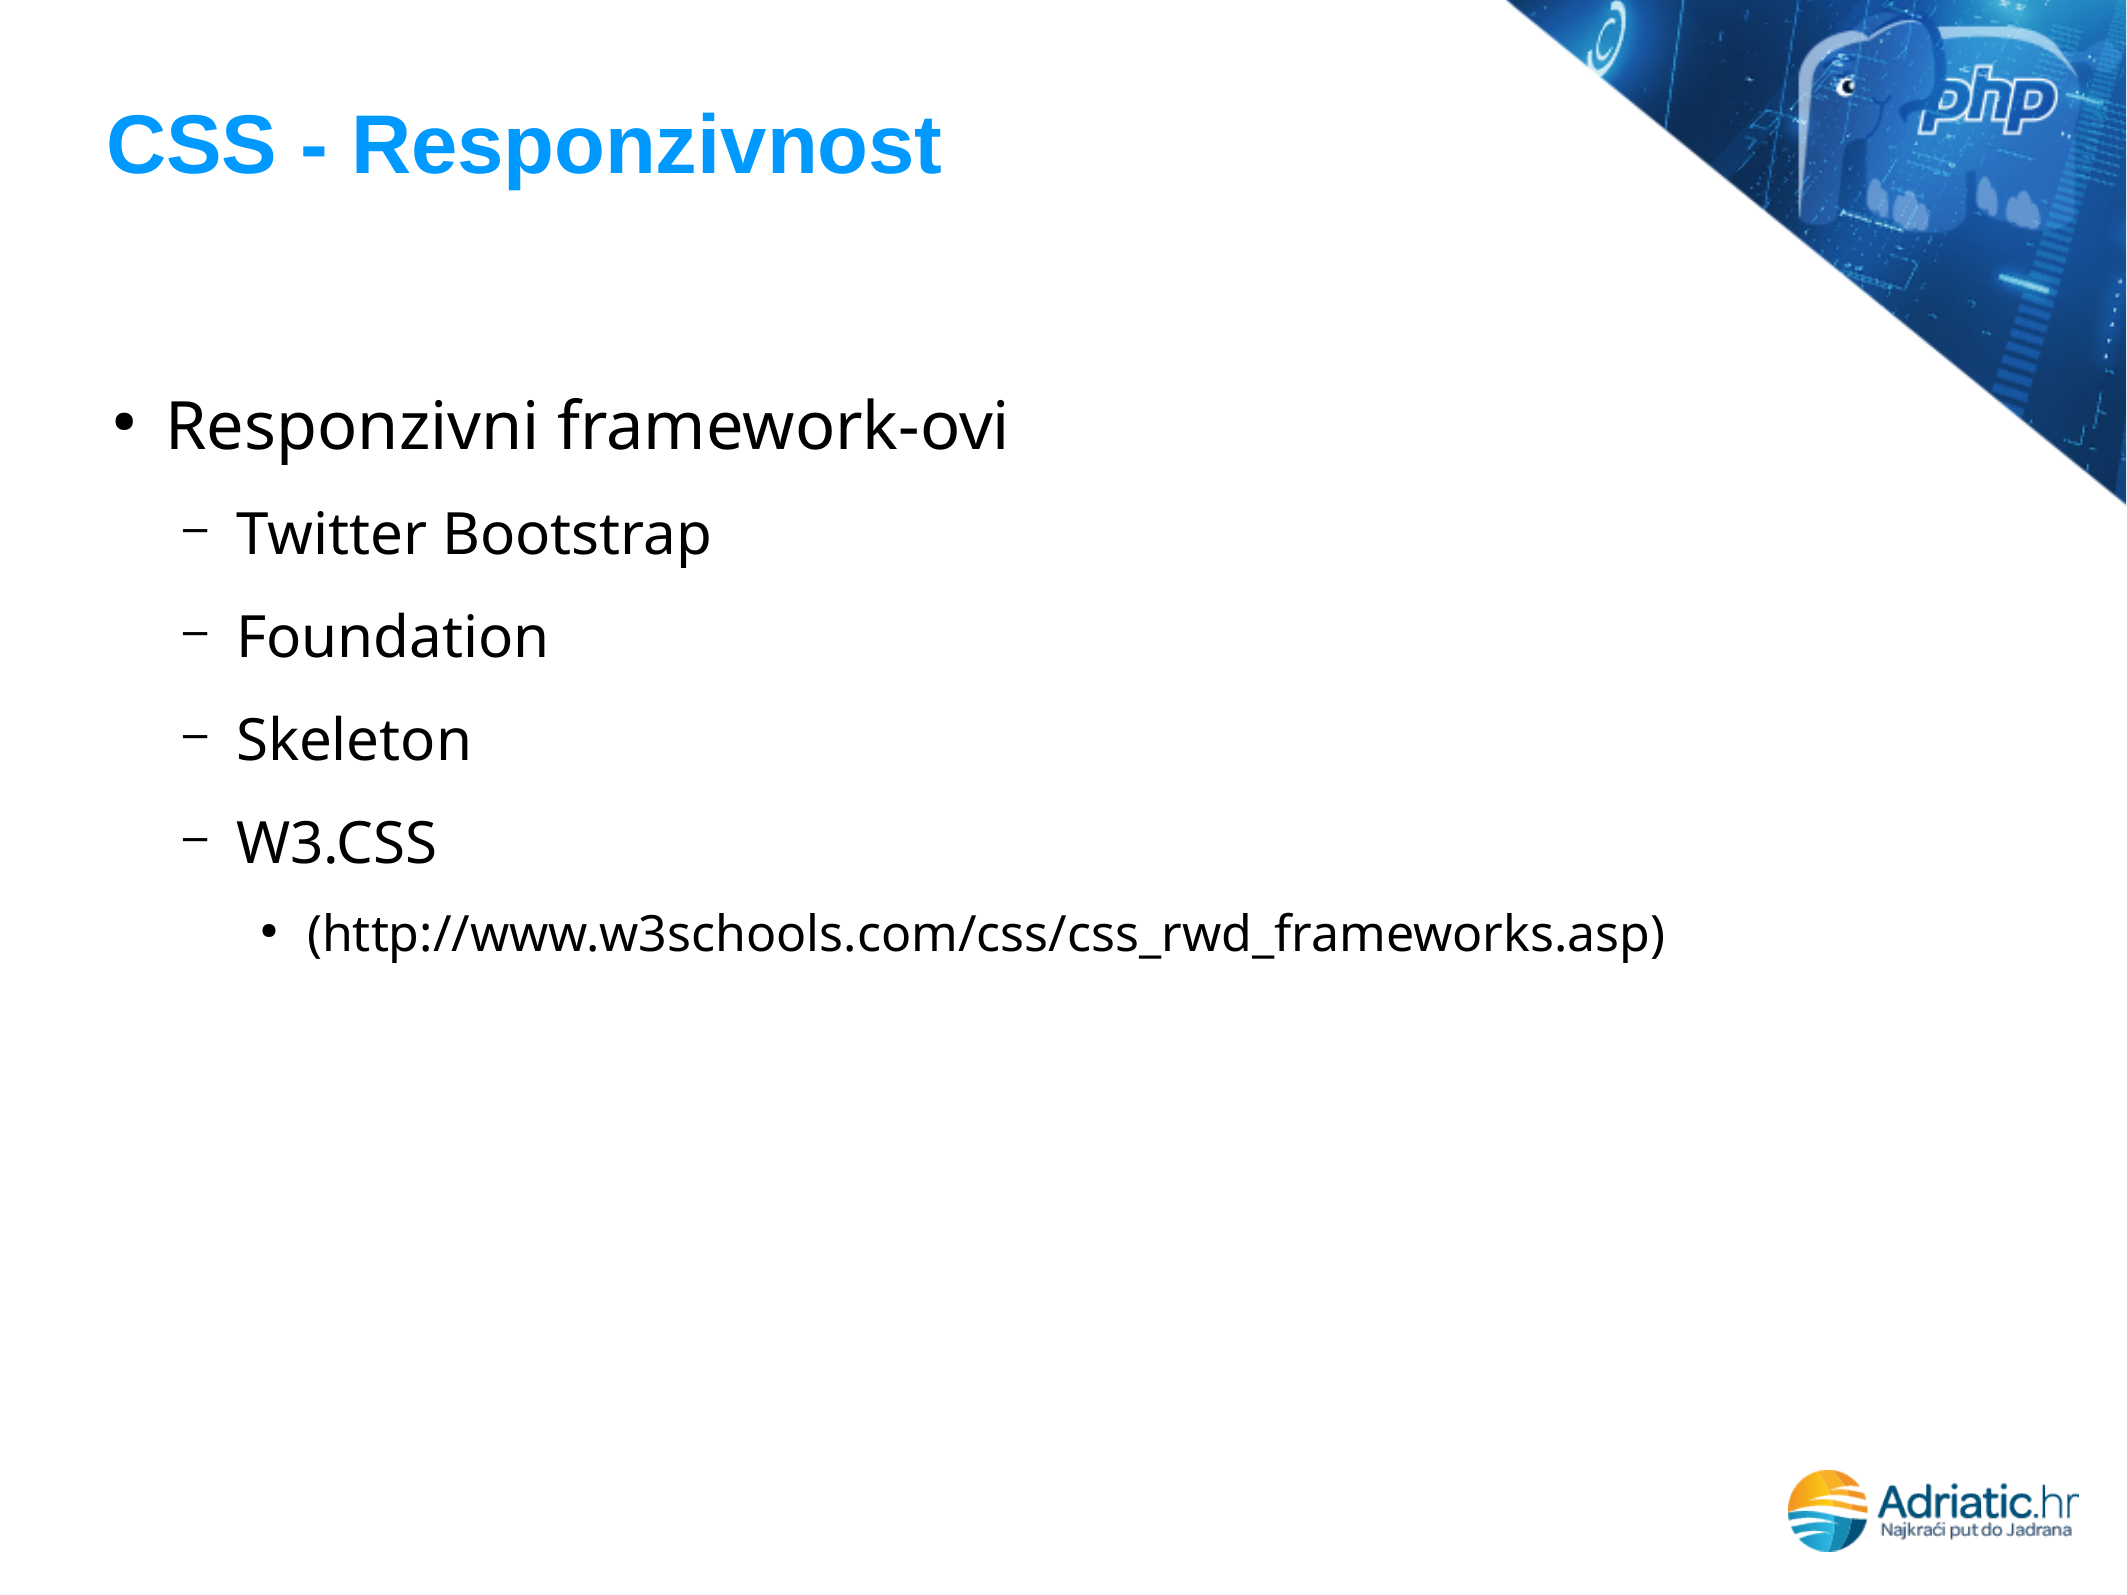

# CSS - Responzivnost
Responzivni framework-ovi
Twitter Bootstrap
Foundation
Skeleton
W3.CSS
(http://www.w3schools.com/css/css_rwd_frameworks.asp)